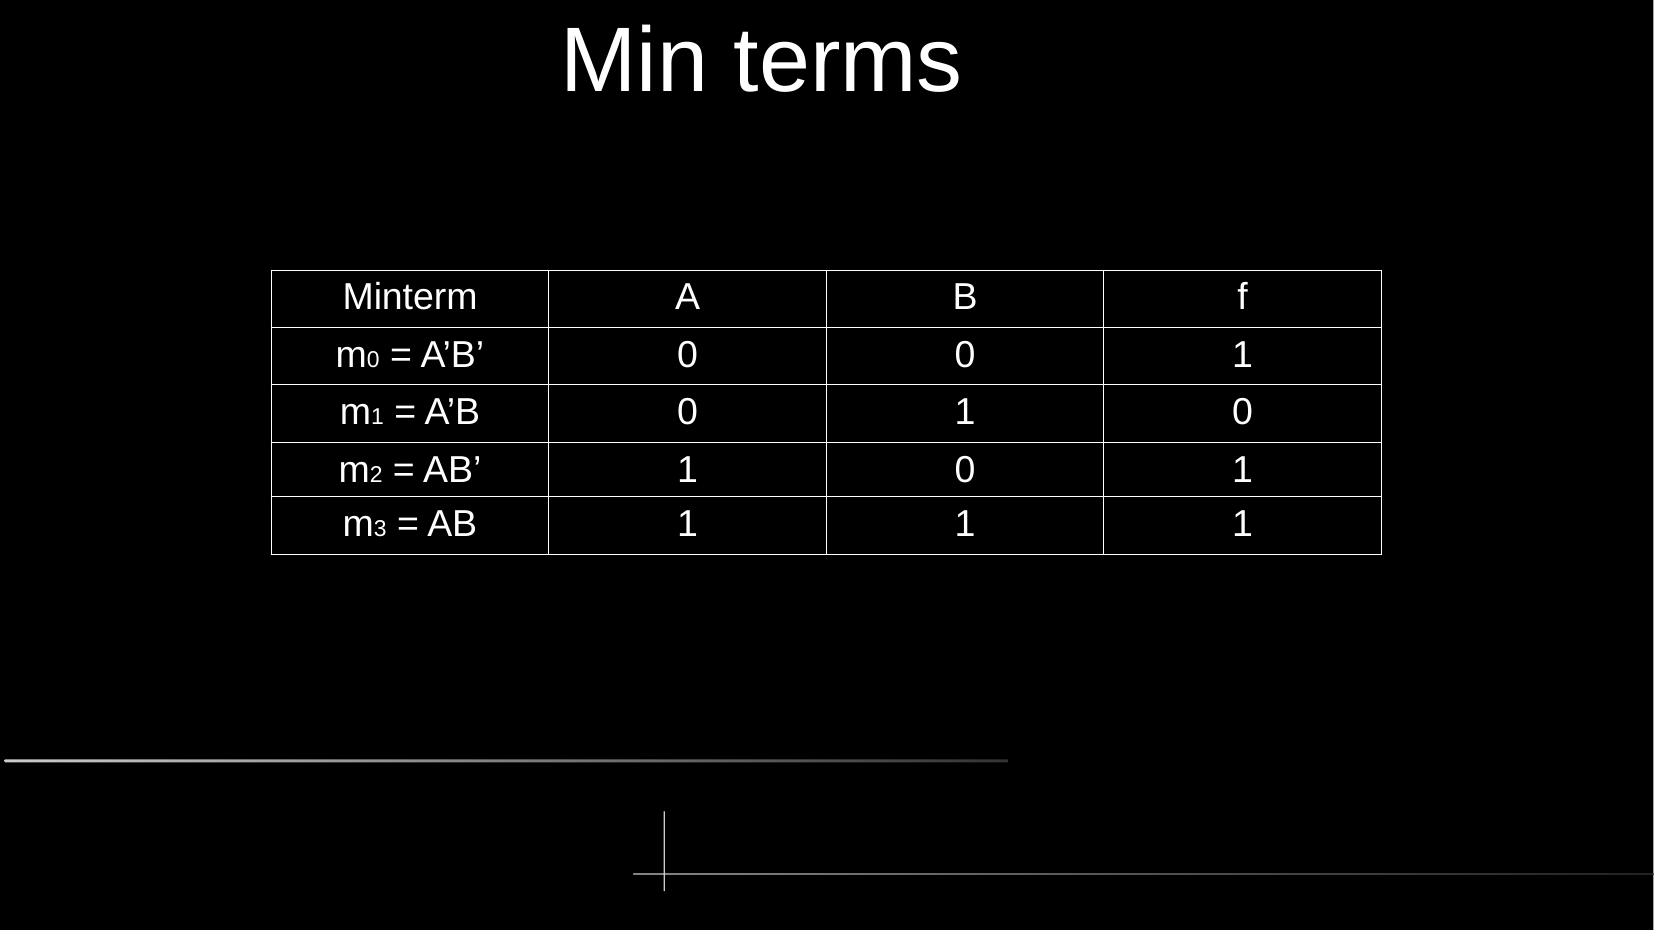

# Min terms
| Minterm | A | B | f |
| --- | --- | --- | --- |
| m0 = A’B’ | 0 | 0 | 1 |
| m1 = A’B | 0 | 1 | 0 |
| m2 = AB’ | 1 | 0 | 1 |
| m3 = AB | 1 | 1 | 1 |